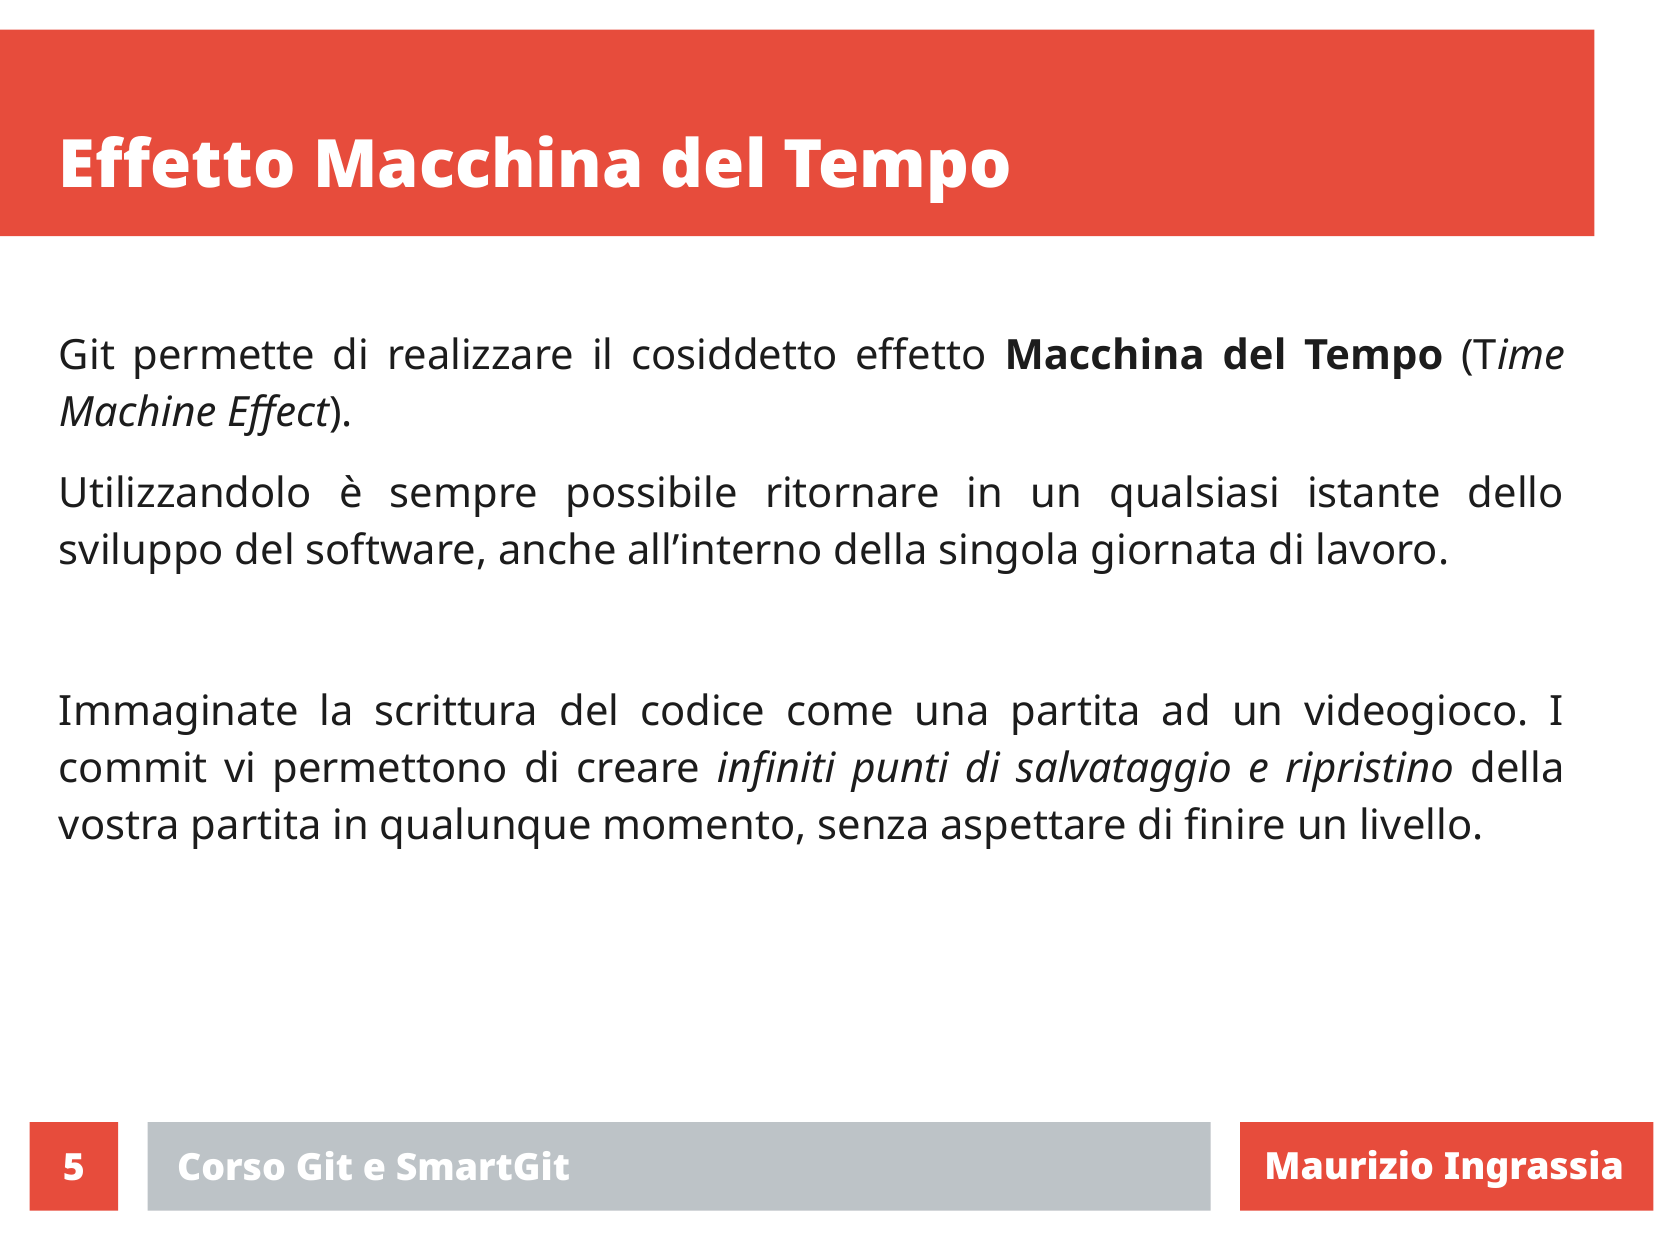

# Effetto Macchina del Tempo
Git permette di realizzare il cosiddetto effetto Macchina del Tempo (Time Machine Effect).
Utilizzandolo è sempre possibile ritornare in un qualsiasi istante dello sviluppo del software, anche all’interno della singola giornata di lavoro.
Immaginate la scrittura del codice come una partita ad un videogioco. I commit vi permettono di creare infiniti punti di salvataggio e ripristino della vostra partita in qualunque momento, senza aspettare di finire un livello.
5
Corso Git e SmartGit
Maurizio Ingrassia